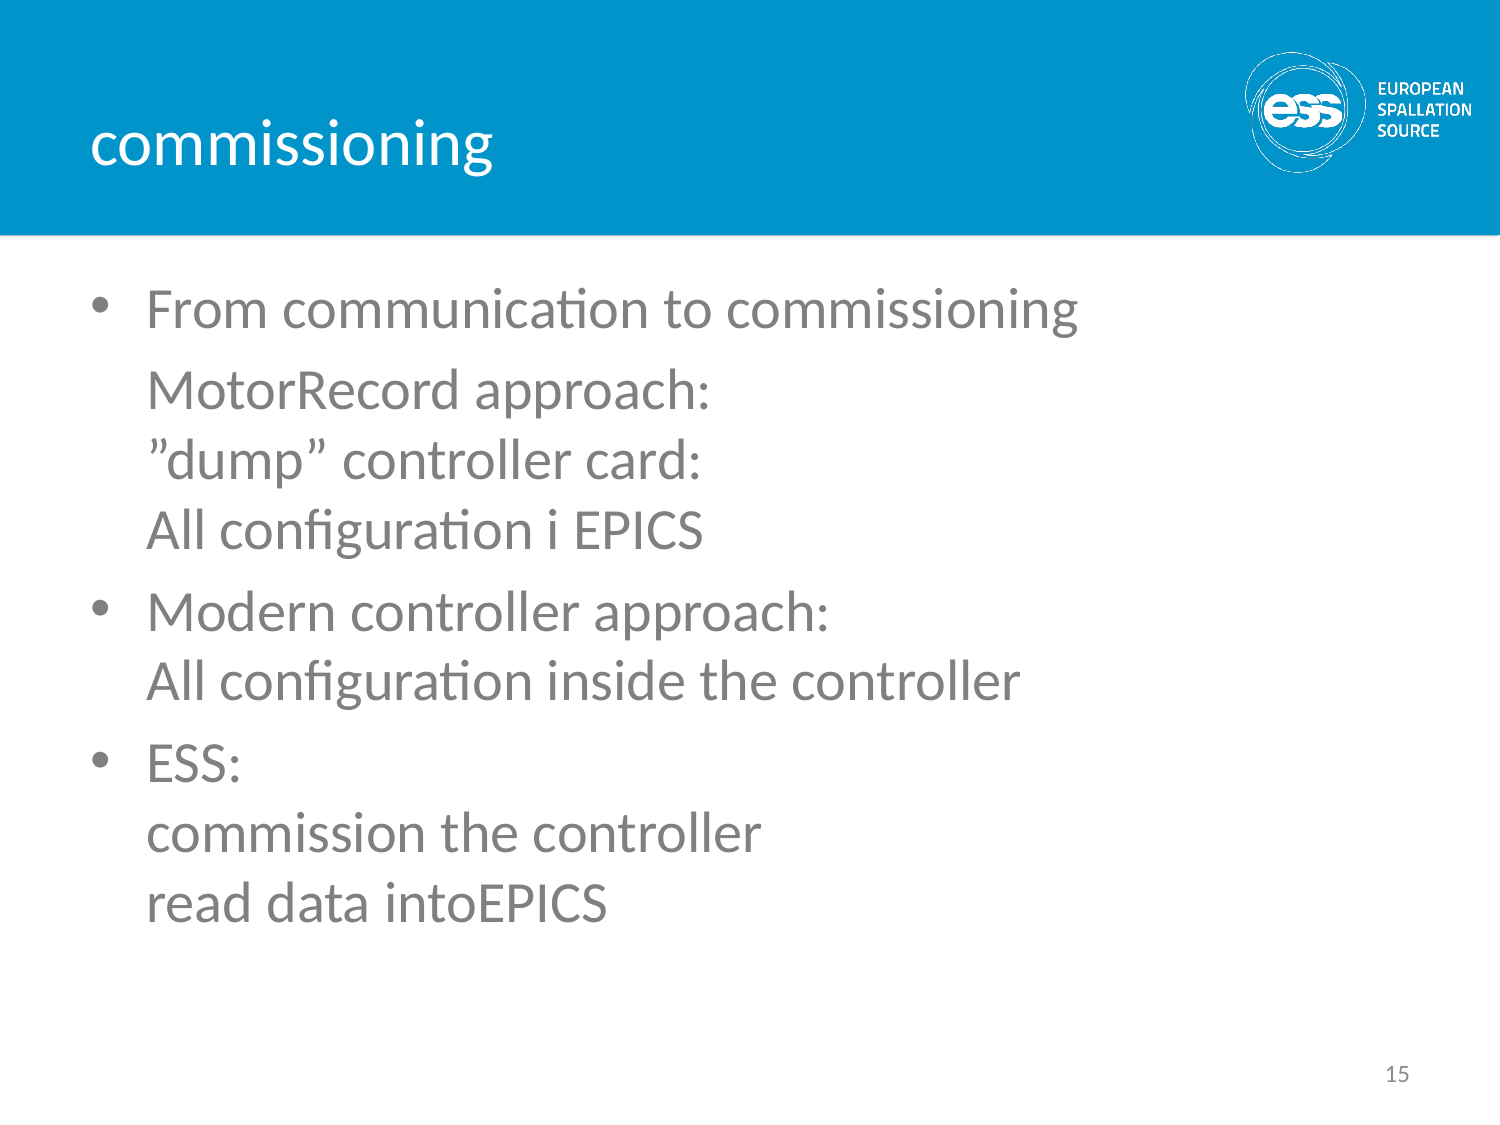

# commissioning
From communication to commissioning
MotorRecord approach:
”dump” controller card:
All configuration i EPICS
Modern controller approach:
All configuration inside the controller
ESS:
commission the controller
read data intoEPICS